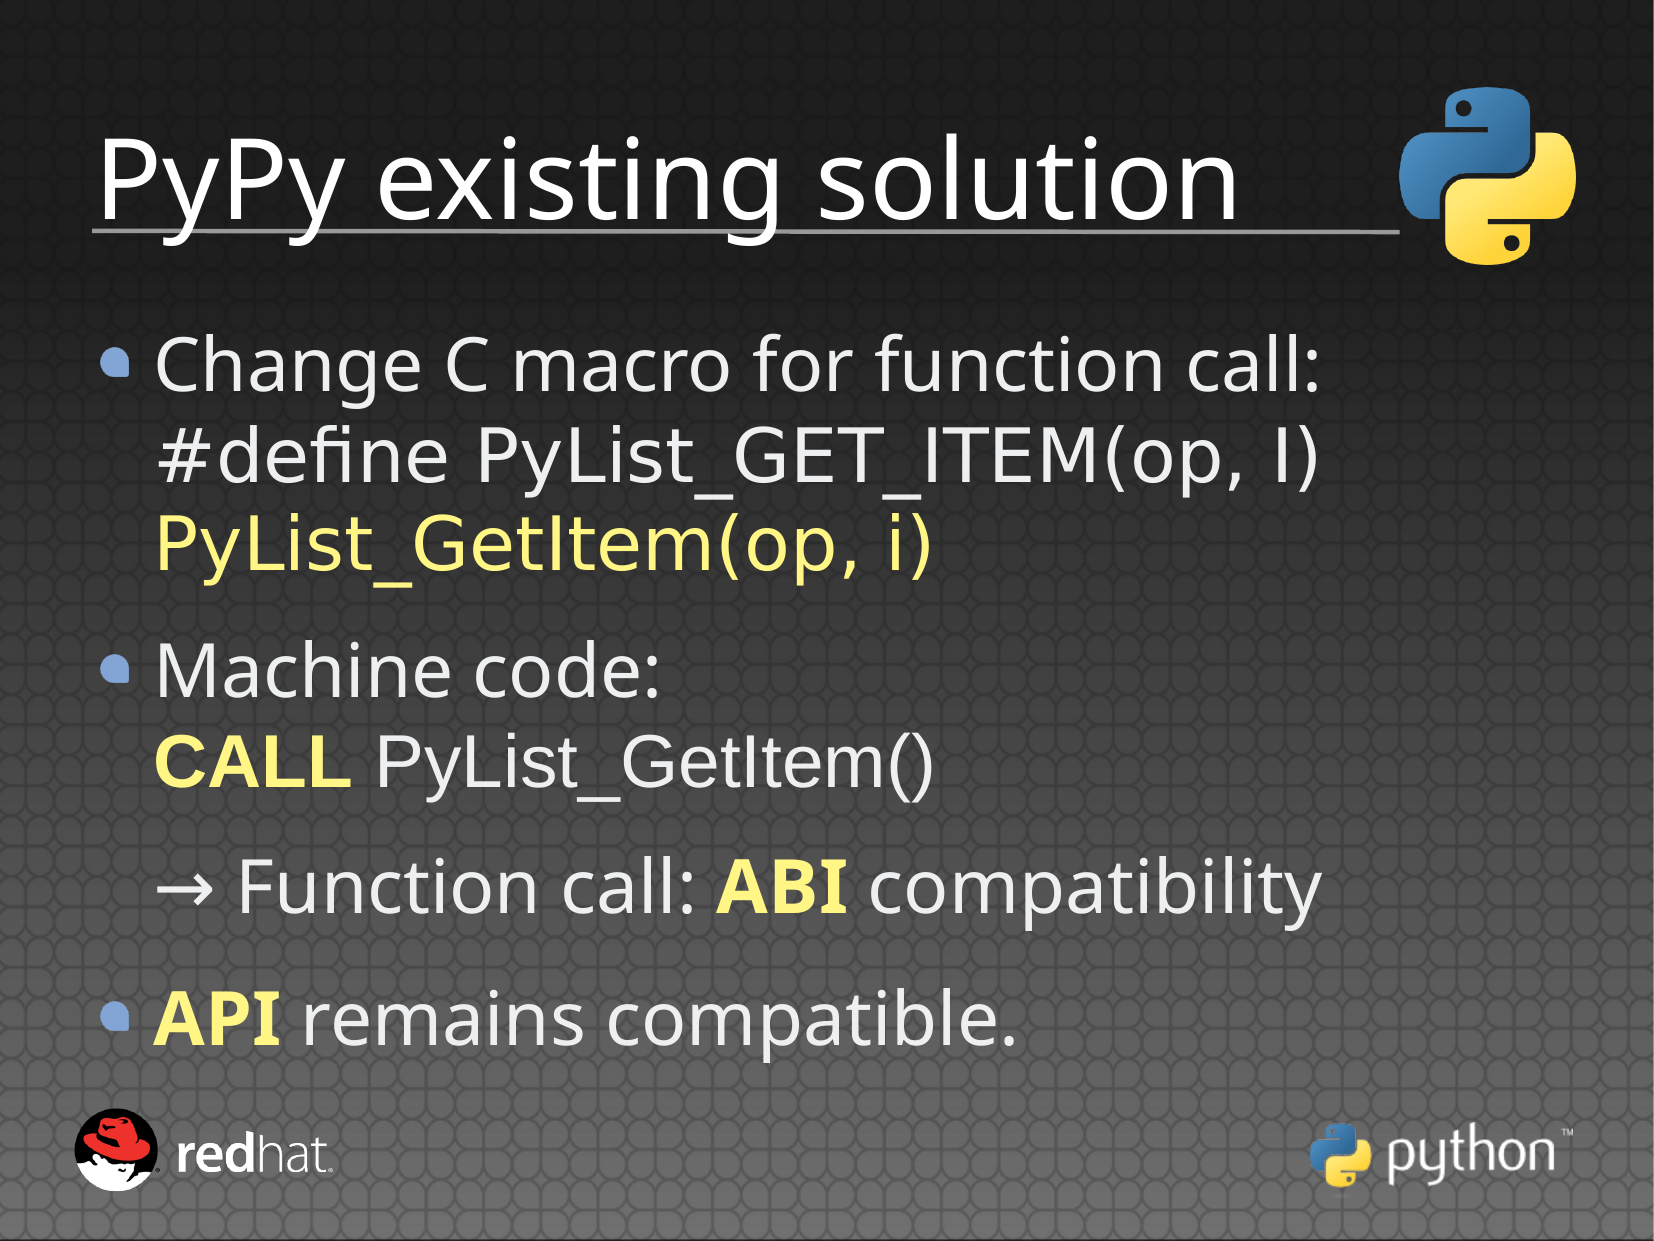

PyPy existing solution
# Change C macro for function call: #define PyList_GET_ITEM(op, I) PyList_GetItem(op, i)
Machine code:
CALL PyList_GetItem()
→ Function call: ABI compatibility
API remains compatible.